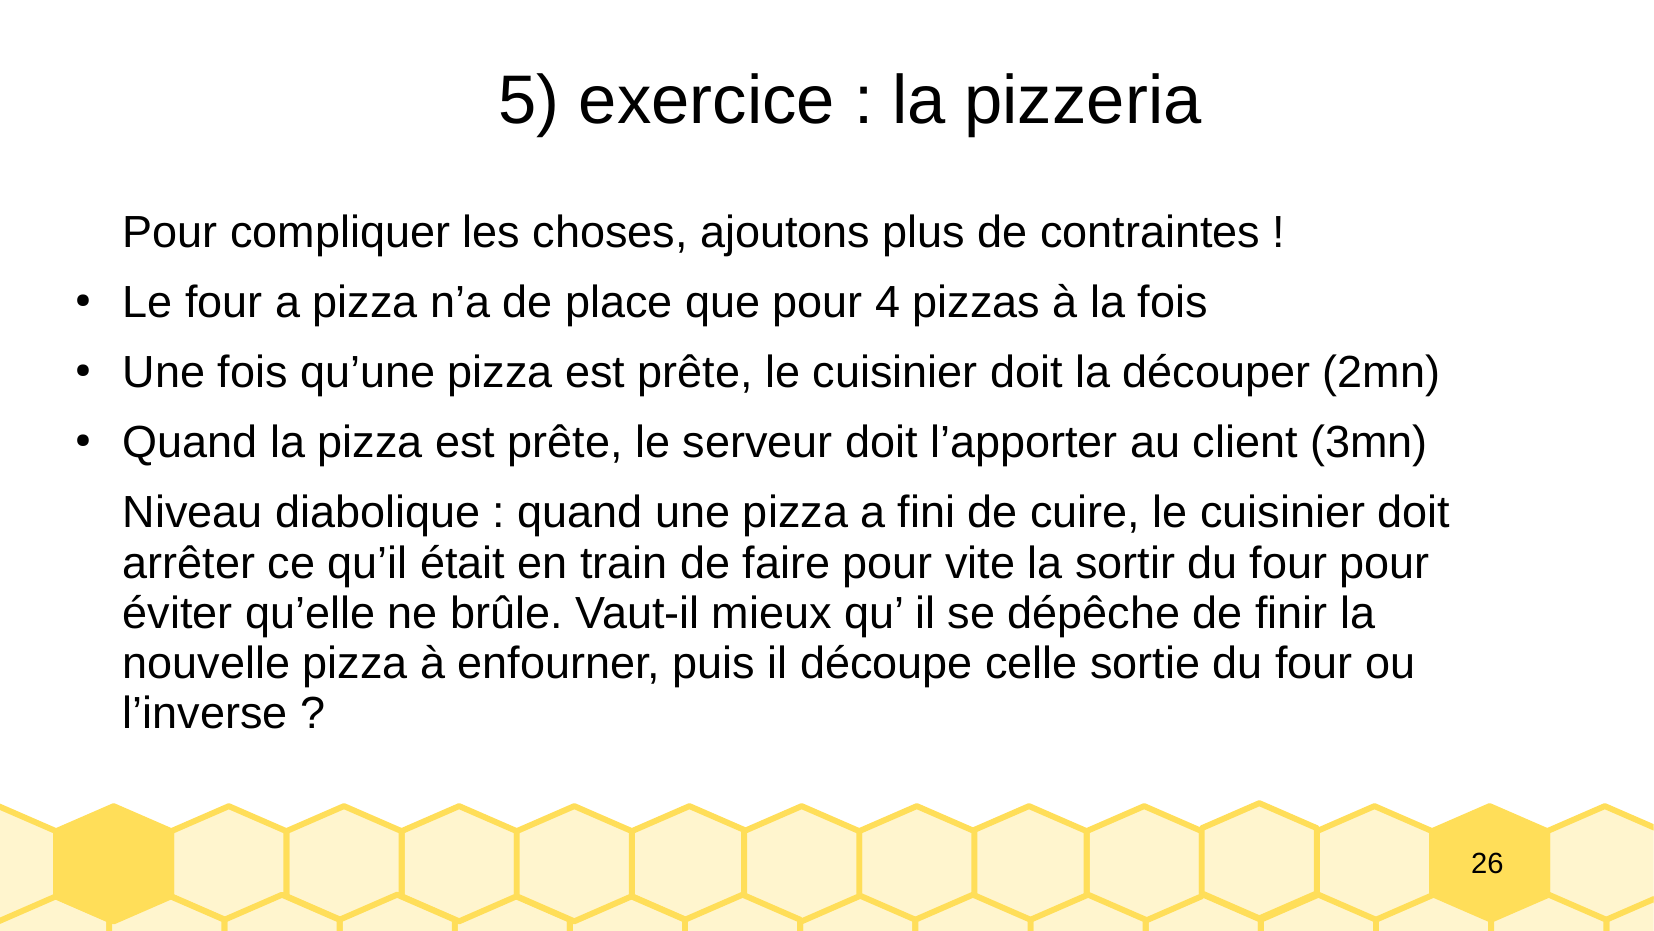

5) exercice : la pizzeria
# Pour compliquer les choses, ajoutons plus de contraintes !
Le four a pizza n’a de place que pour 4 pizzas à la fois
Une fois qu’une pizza est prête, le cuisinier doit la découper (2mn)
Quand la pizza est prête, le serveur doit l’apporter au client (3mn)
Niveau diabolique : quand une pizza a fini de cuire, le cuisinier doit arrêter ce qu’il était en train de faire pour vite la sortir du four pour éviter qu’elle ne brûle. Vaut-il mieux qu’ il se dépêche de finir la nouvelle pizza à enfourner, puis il découpe celle sortie du four ou l’inverse ?